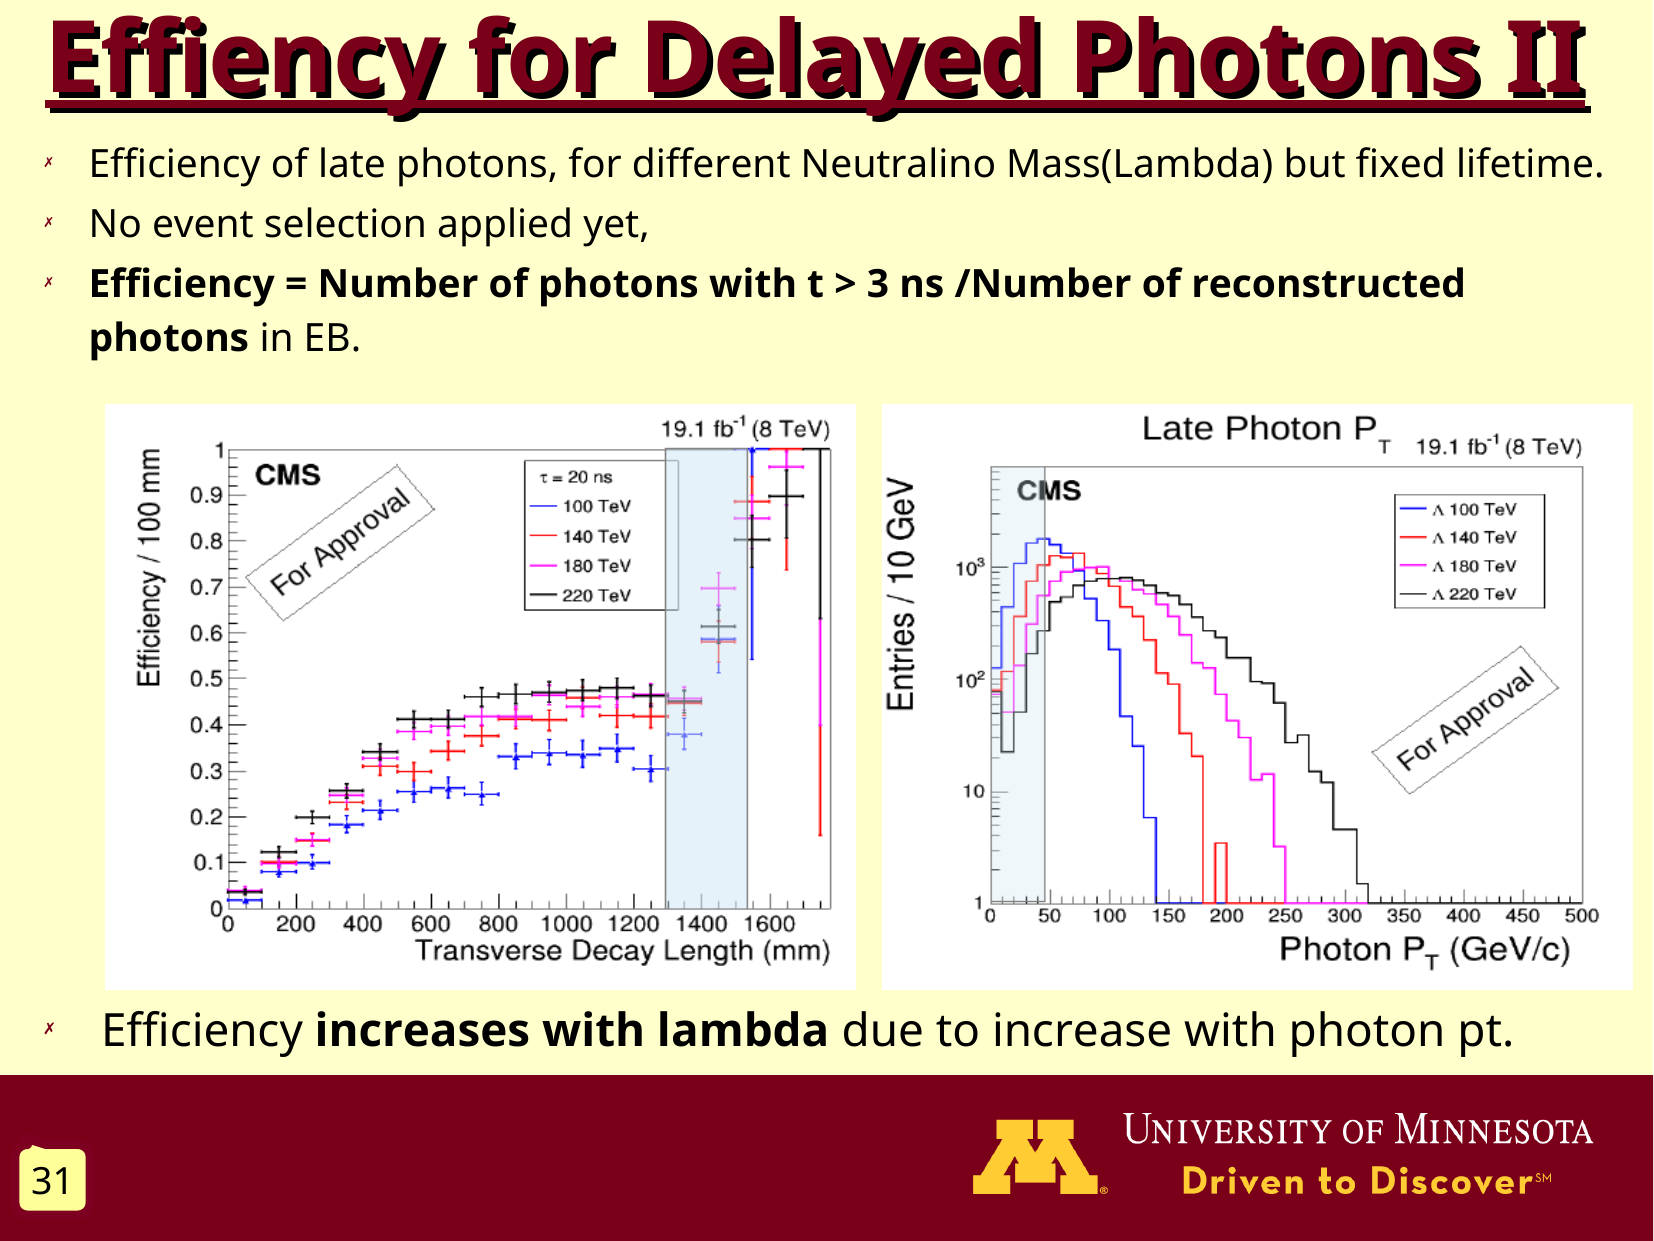

# Effiency for Delayed Photons II
Efficiency of late photons, for different Neutralino Mass(Lambda) but fixed lifetime.
No event selection applied yet,
Efficiency = Number of photons with t > 3 ns /Number of reconstructed photons in EB.
Efficiency increases with lambda due to increase with photon pt.
31